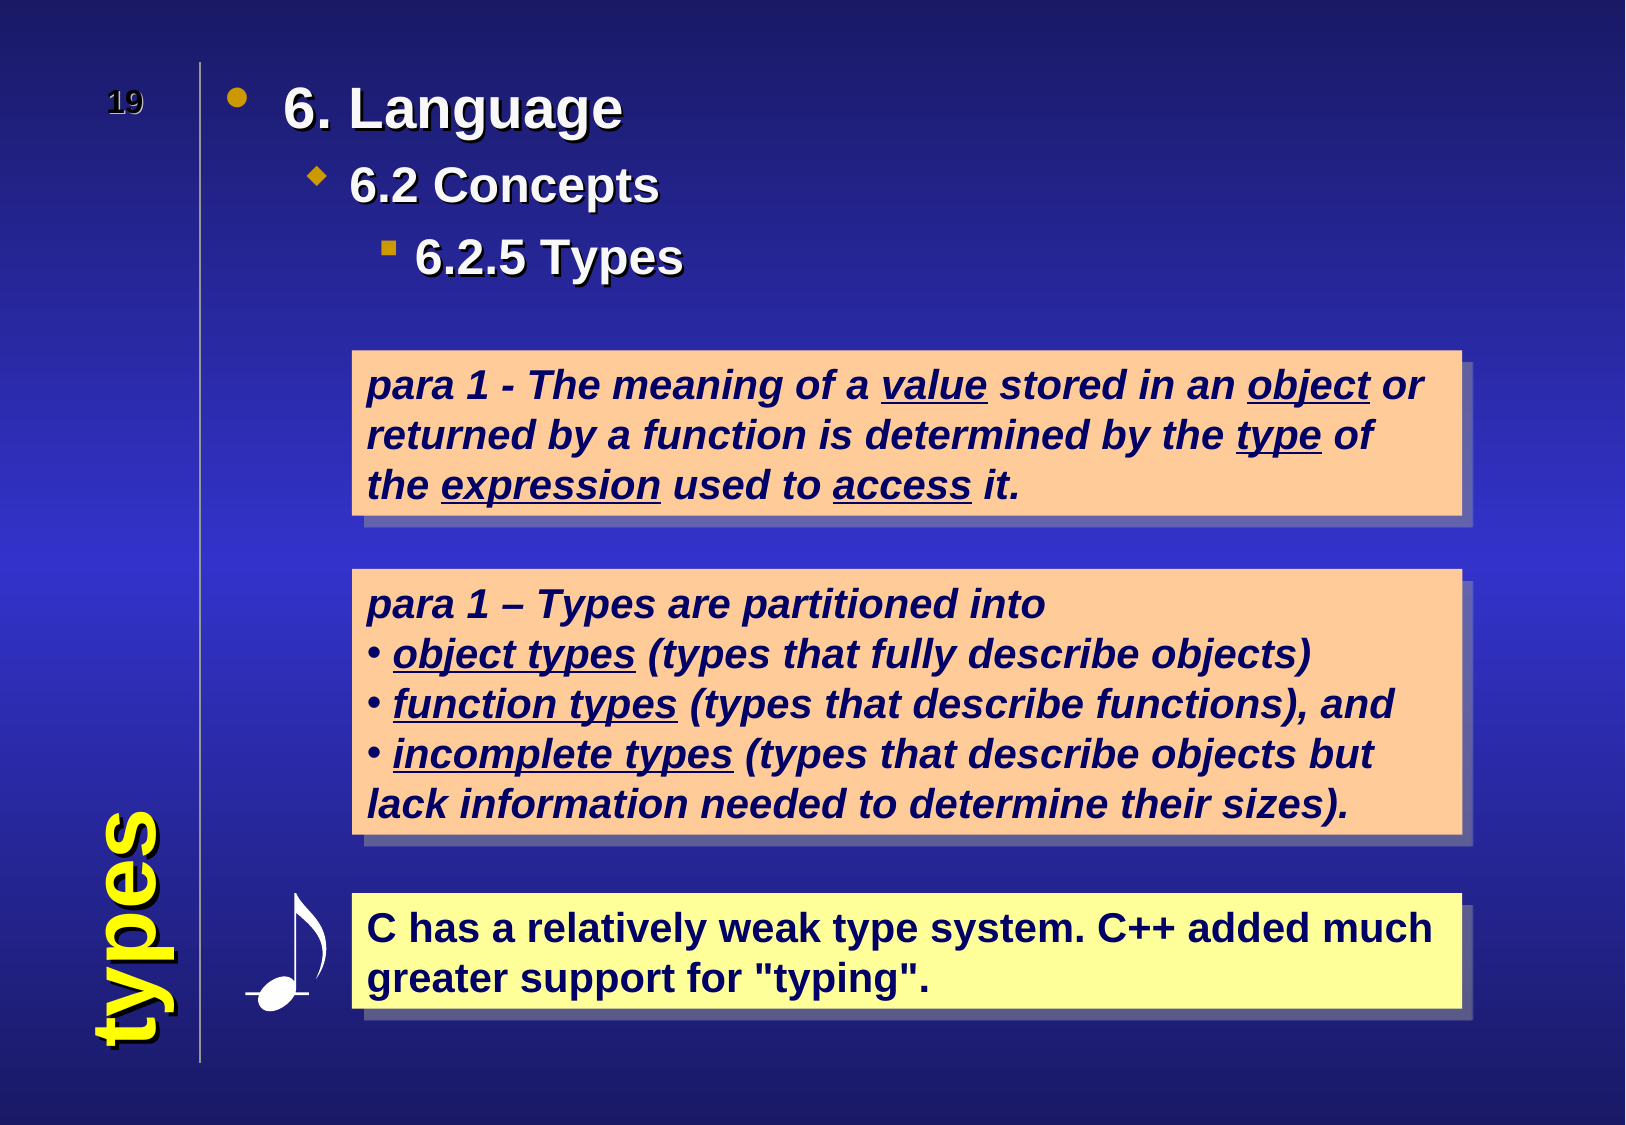

19
6. Language
6.2 Concepts
6.2.5 Types
para 1 - The meaning of a value stored in an object or returned by a function is determined by the type of the expression used to access it.
# types
para 1 – Types are partitioned into
 object types (types that fully describe objects)
 function types (types that describe functions), and
 incomplete types (types that describe objects but lack information needed to determine their sizes).
C has a relatively weak type system. C++ added much greater support for "typing".